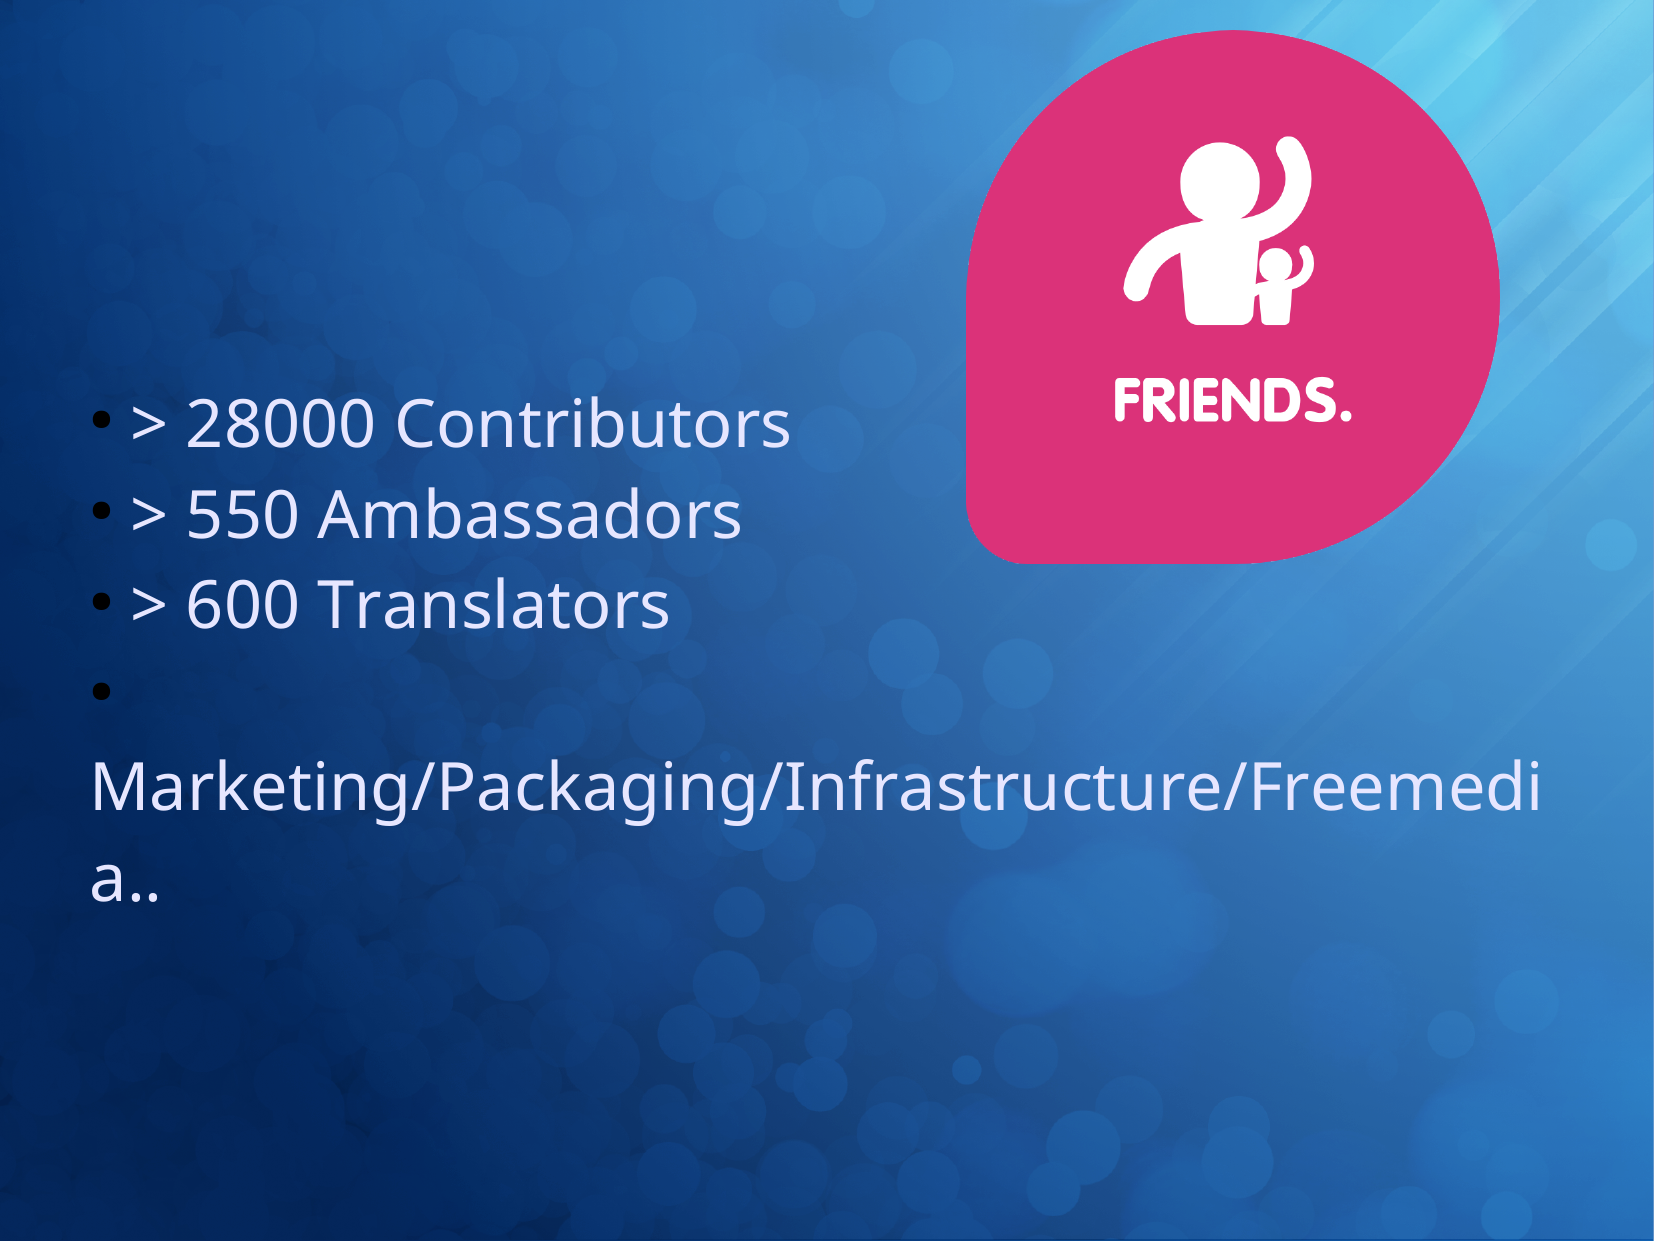

> 28000 Contributors
 > 550 Ambassadors
 > 600 Translators
 Marketing/Packaging/Infrastructure/Freemedia..